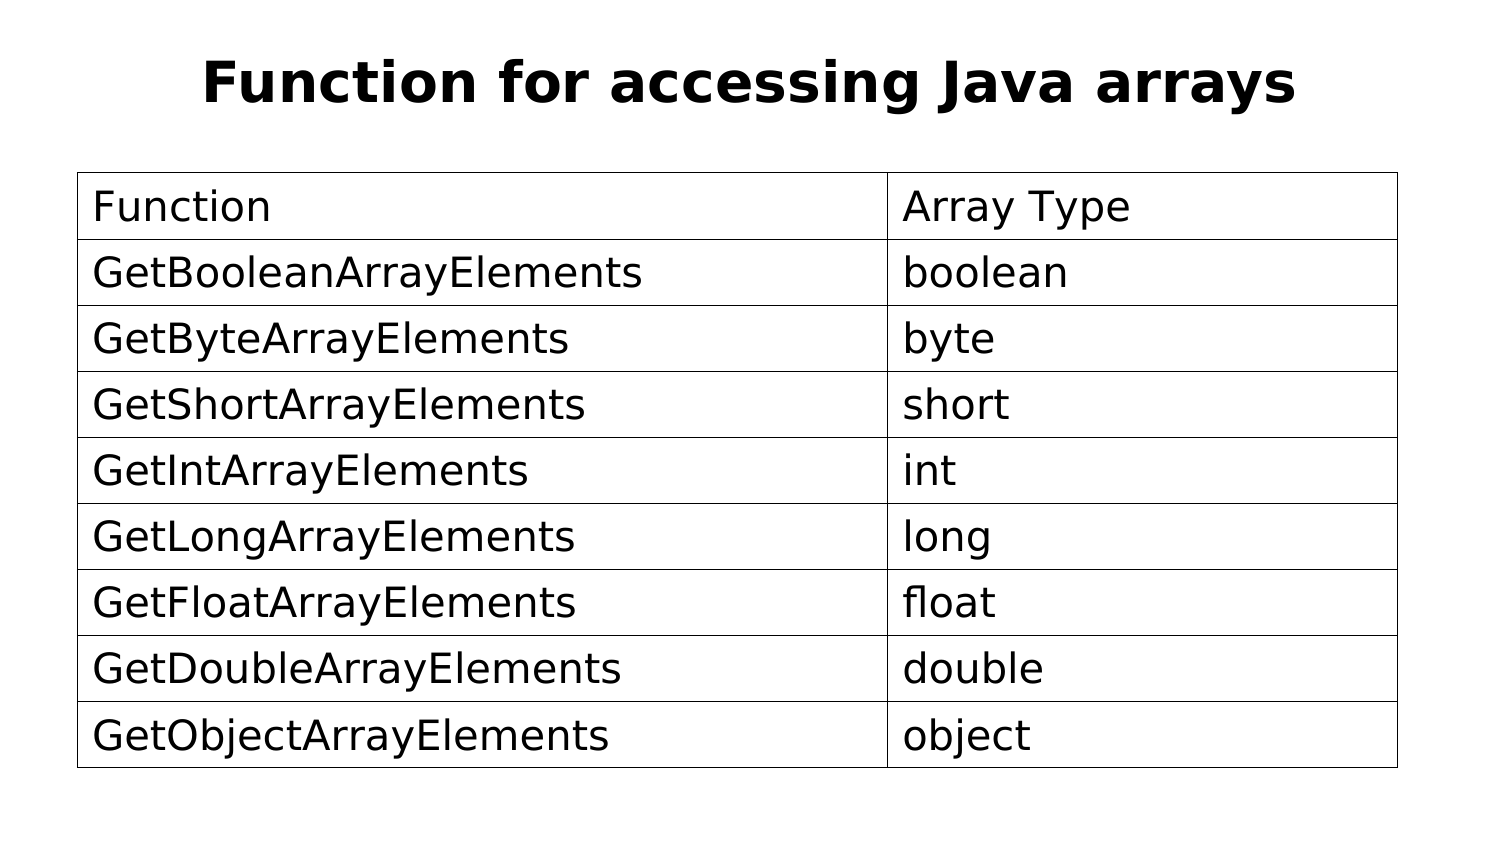

# Function for accessing Java arrays
| Function | Array Type |
| --- | --- |
| GetBooleanArrayElements | boolean |
| GetByteArrayElements | byte |
| GetShortArrayElements | short |
| GetIntArrayElements | int |
| GetLongArrayElements | long |
| GetFloatArrayElements | float |
| GetDoubleArrayElements | double |
| GetObjectArrayElements | object |